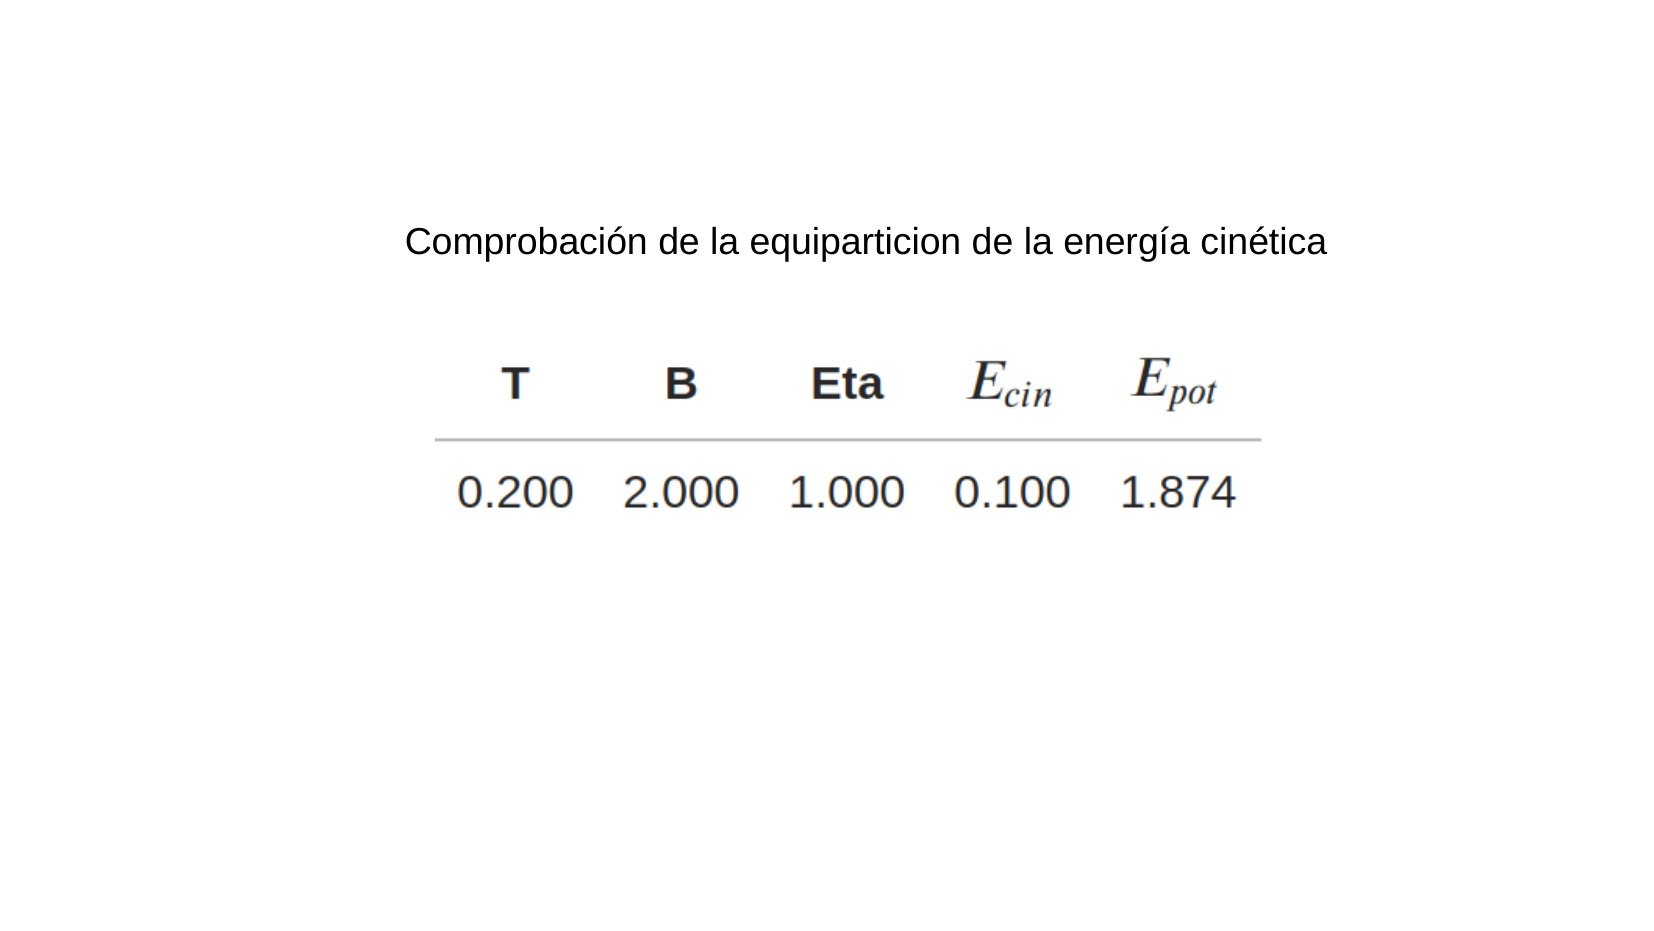

Comprobación de la equiparticion de la energía cinética